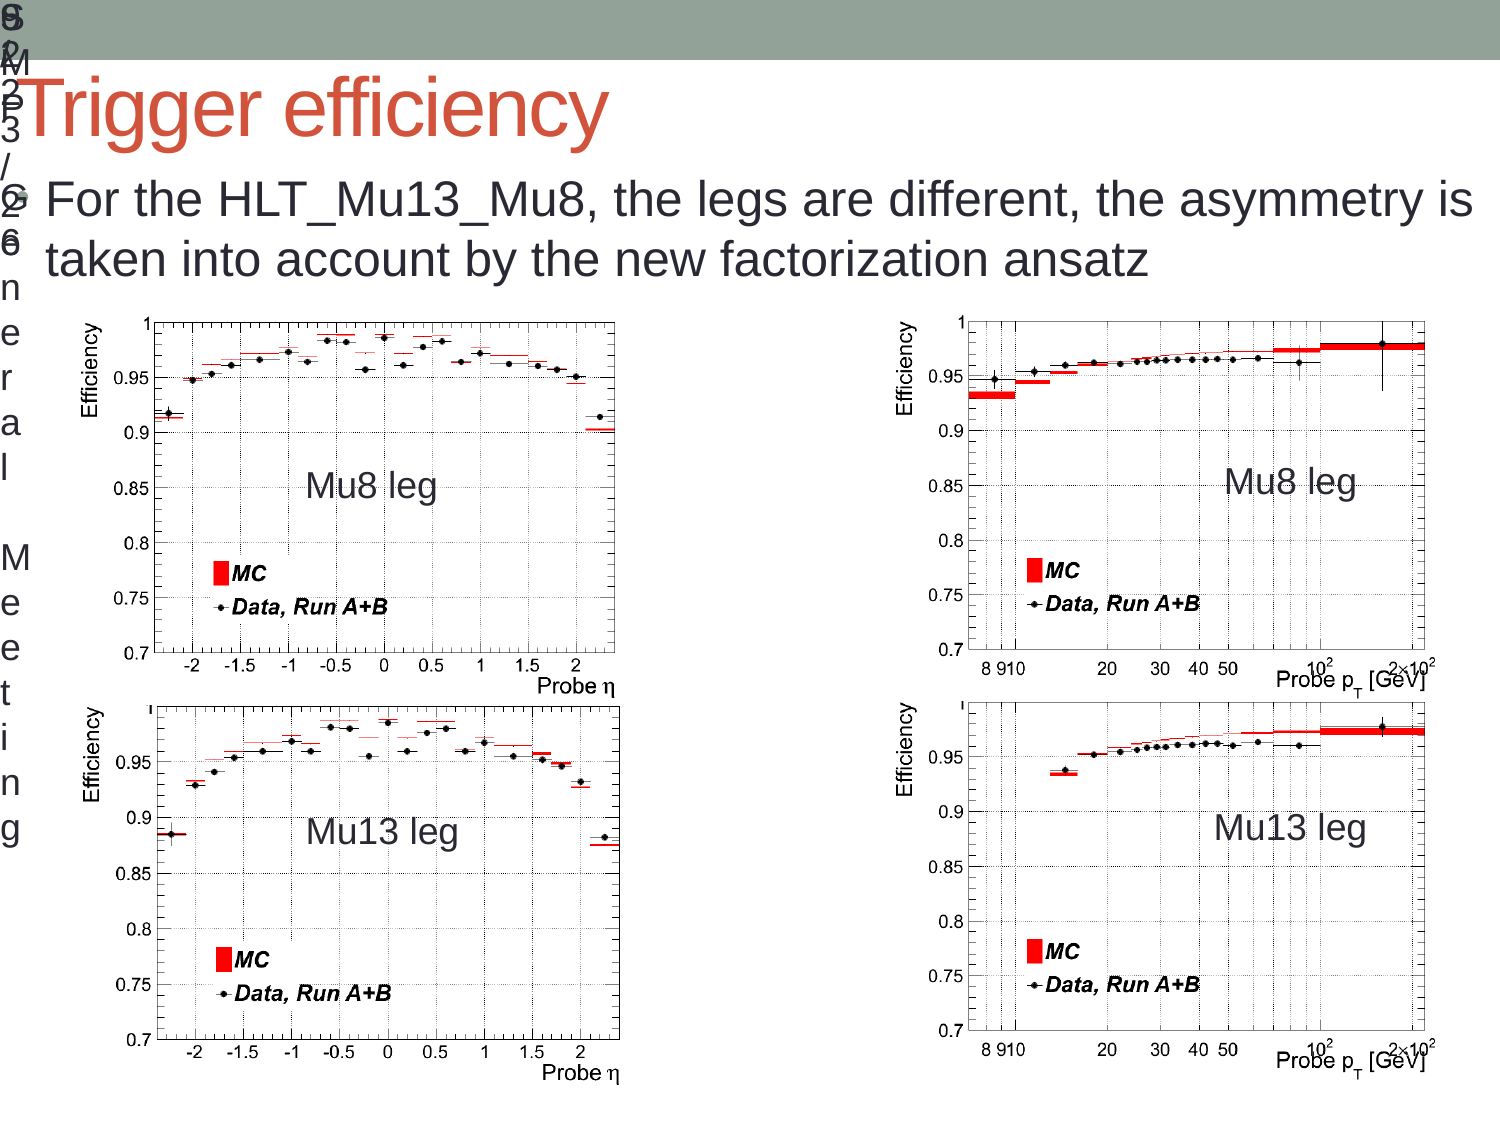

SMP General Meeting
# Trigger efficiency
For the HLT_Mu13_Mu8, the legs are different, the asymmetry is taken into account by the new factorization ansatz
Mu8 leg
Mu8 leg
Mu13 leg
Mu13 leg